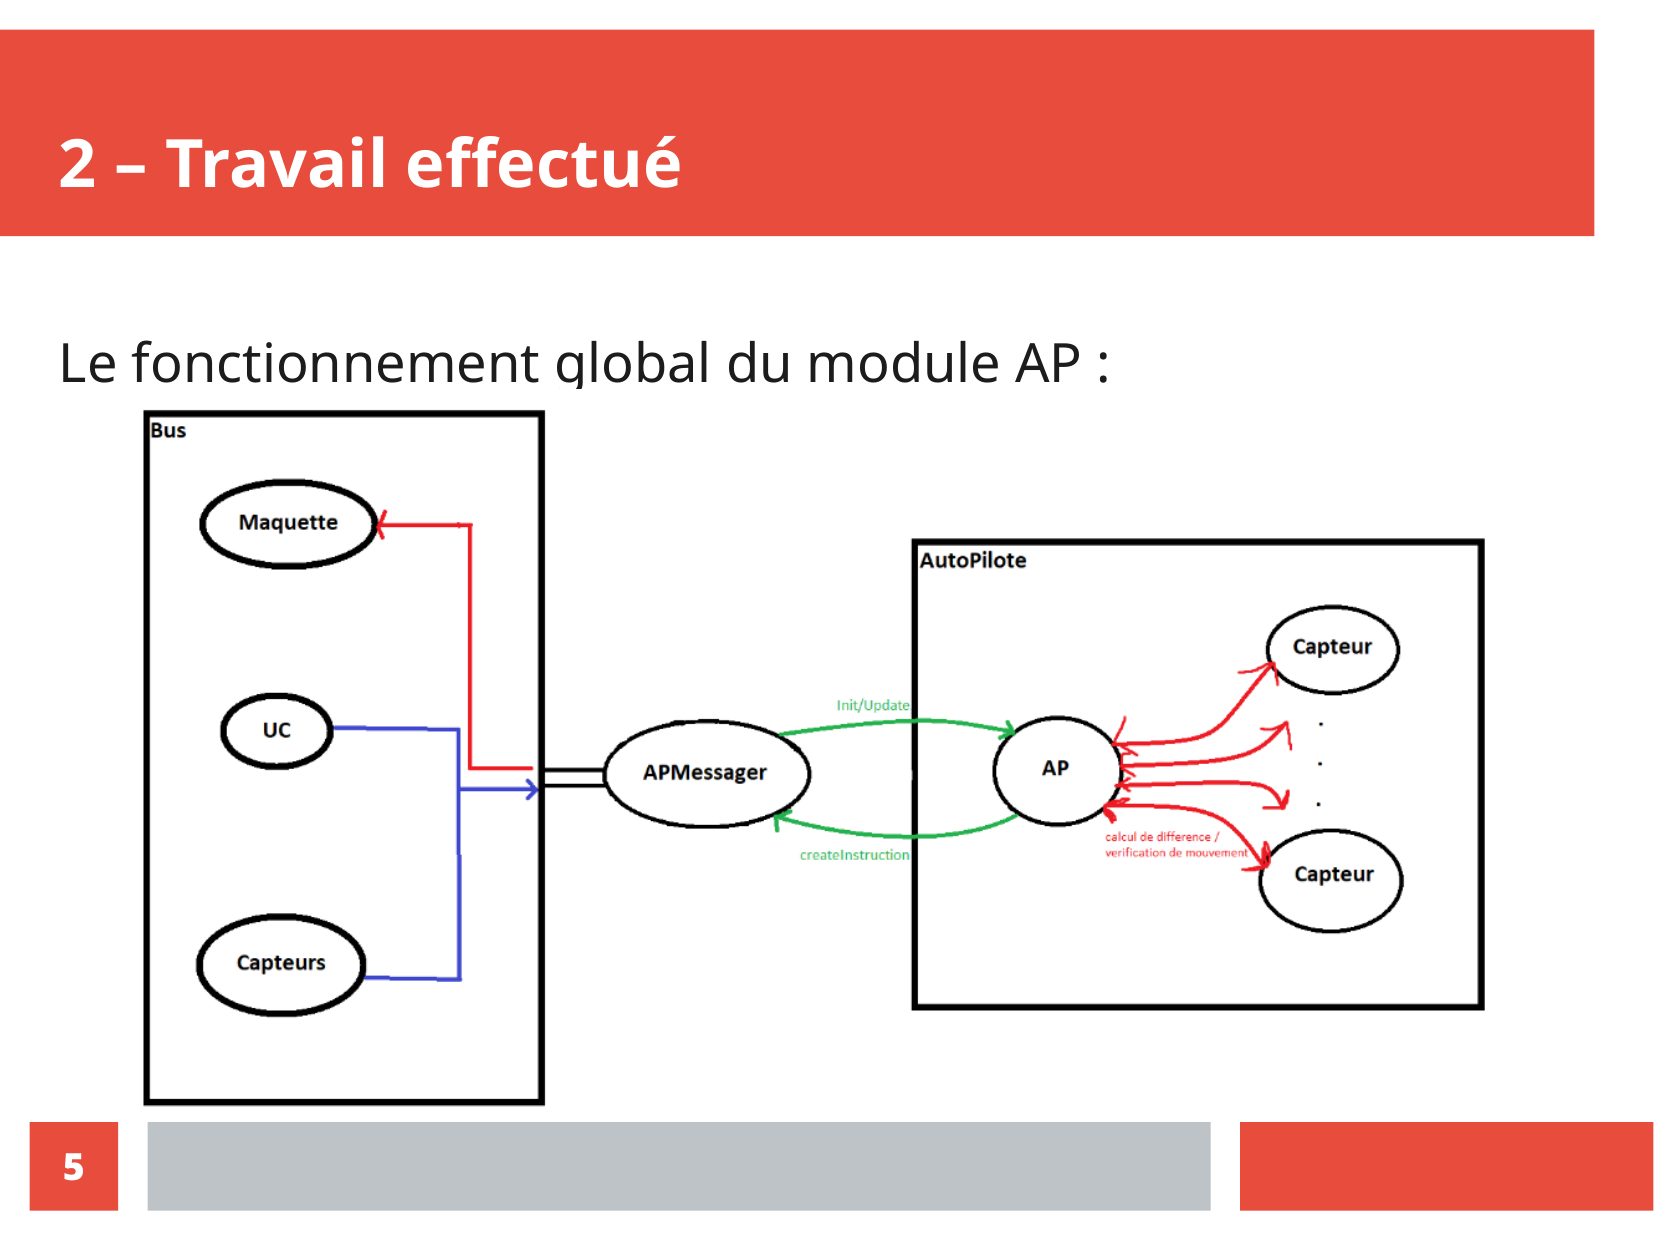

# 2 – Travail effectué
Le fonctionnement global du module AP :
5